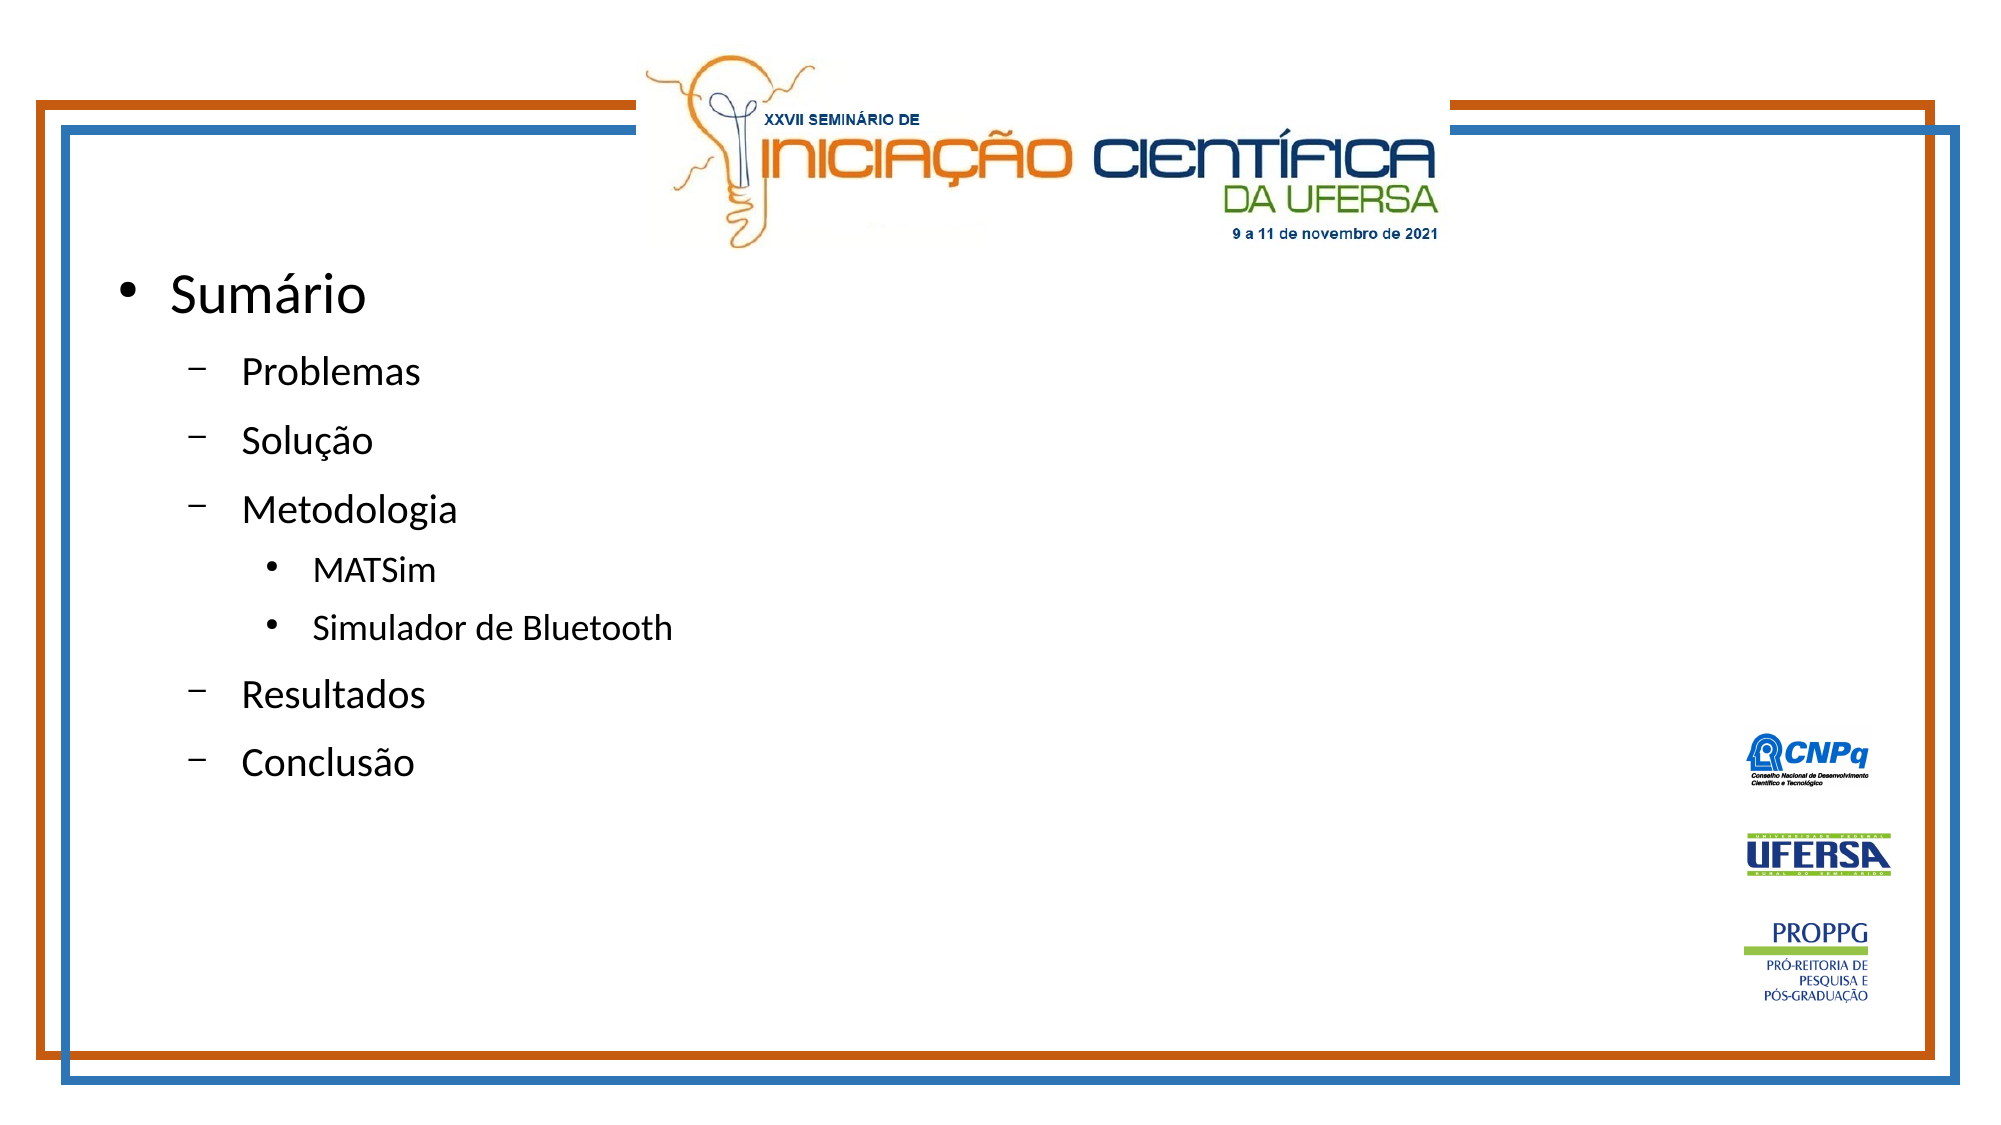

# Sumário
Problemas
Solução
Metodologia
MATSim
Simulador de Bluetooth
Resultados
Conclusão